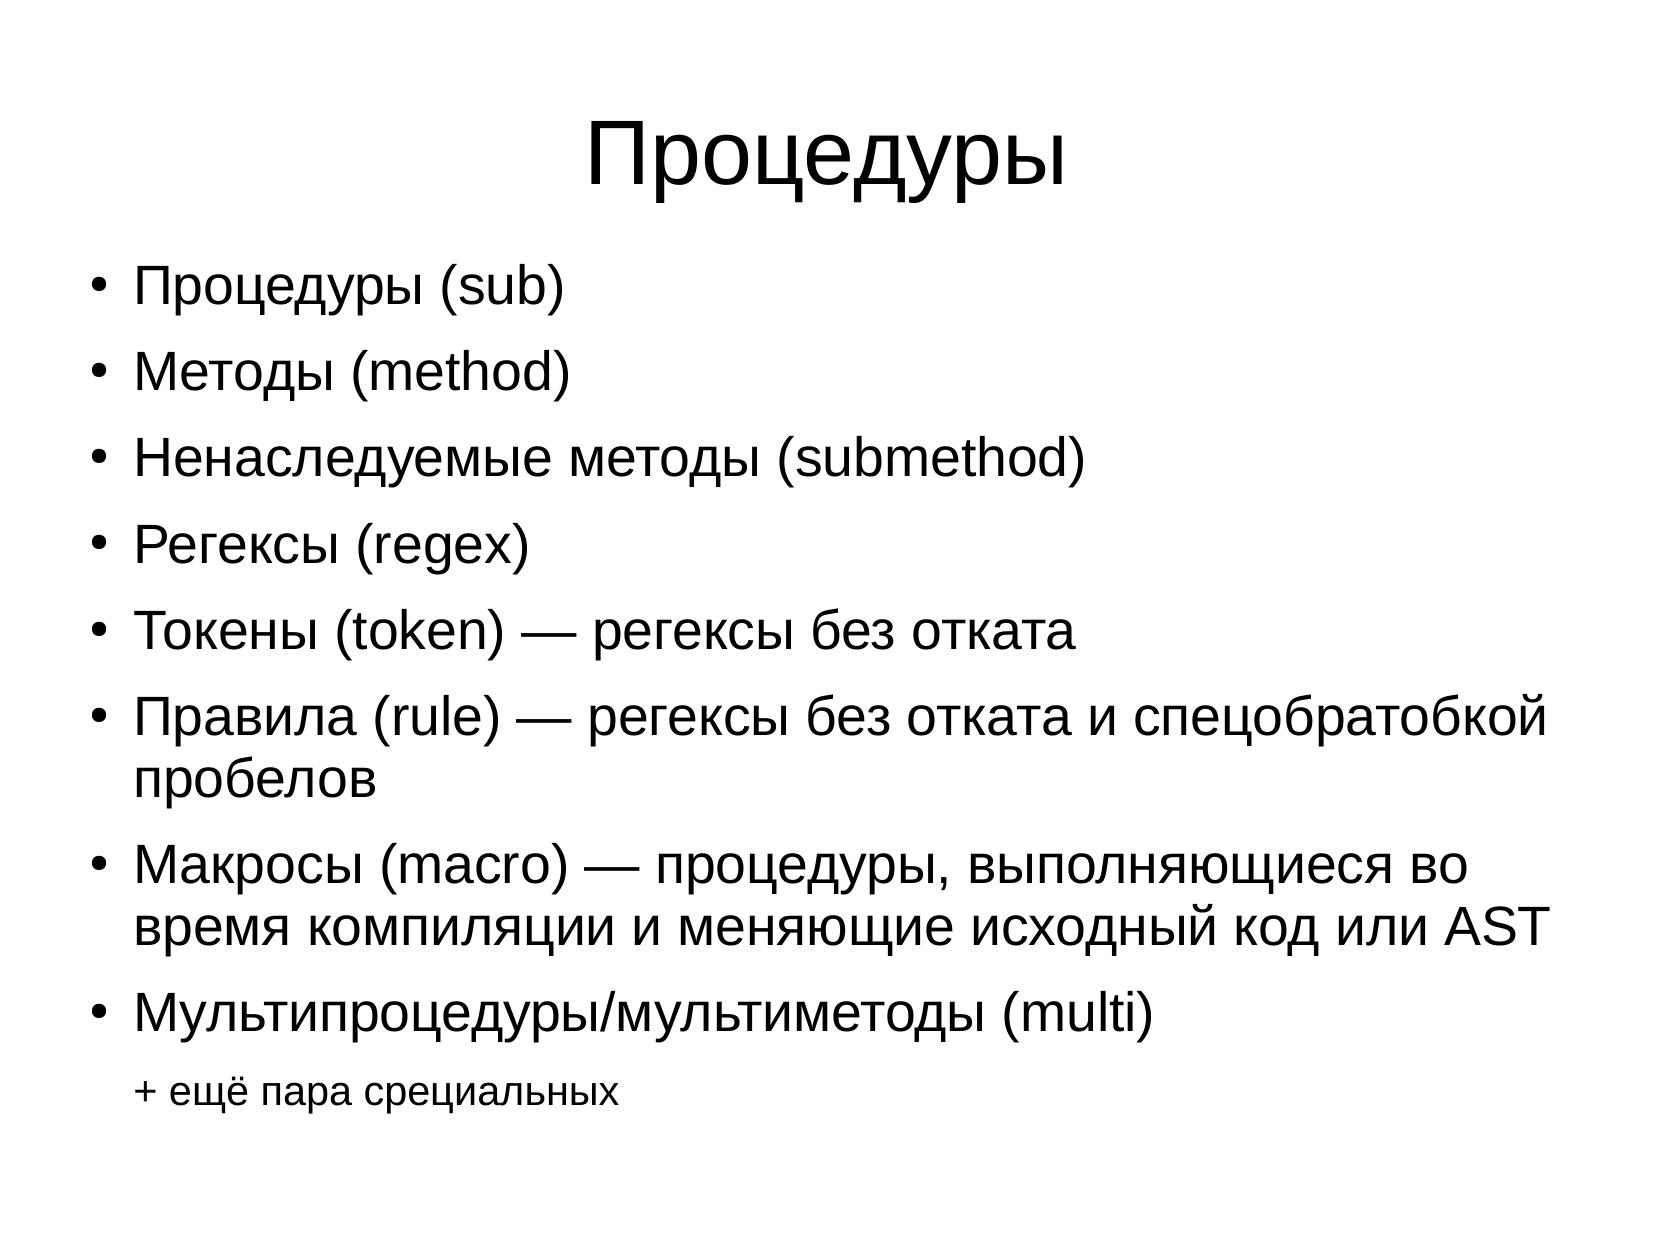

# Процедуры
Процедуры (sub)
Методы (method)
Ненаследуемые методы (submethod)
Регексы (regex)
Токены (token) — регексы без отката
Правила (rule) — регексы без отката и спецобратобкой пробелов
Макросы (macro) — процедуры, выполняющиеся во время компиляции и меняющие исходный код или AST
Мультипроцедуры/мультиметоды (multi)
+ ещё пара срециальных